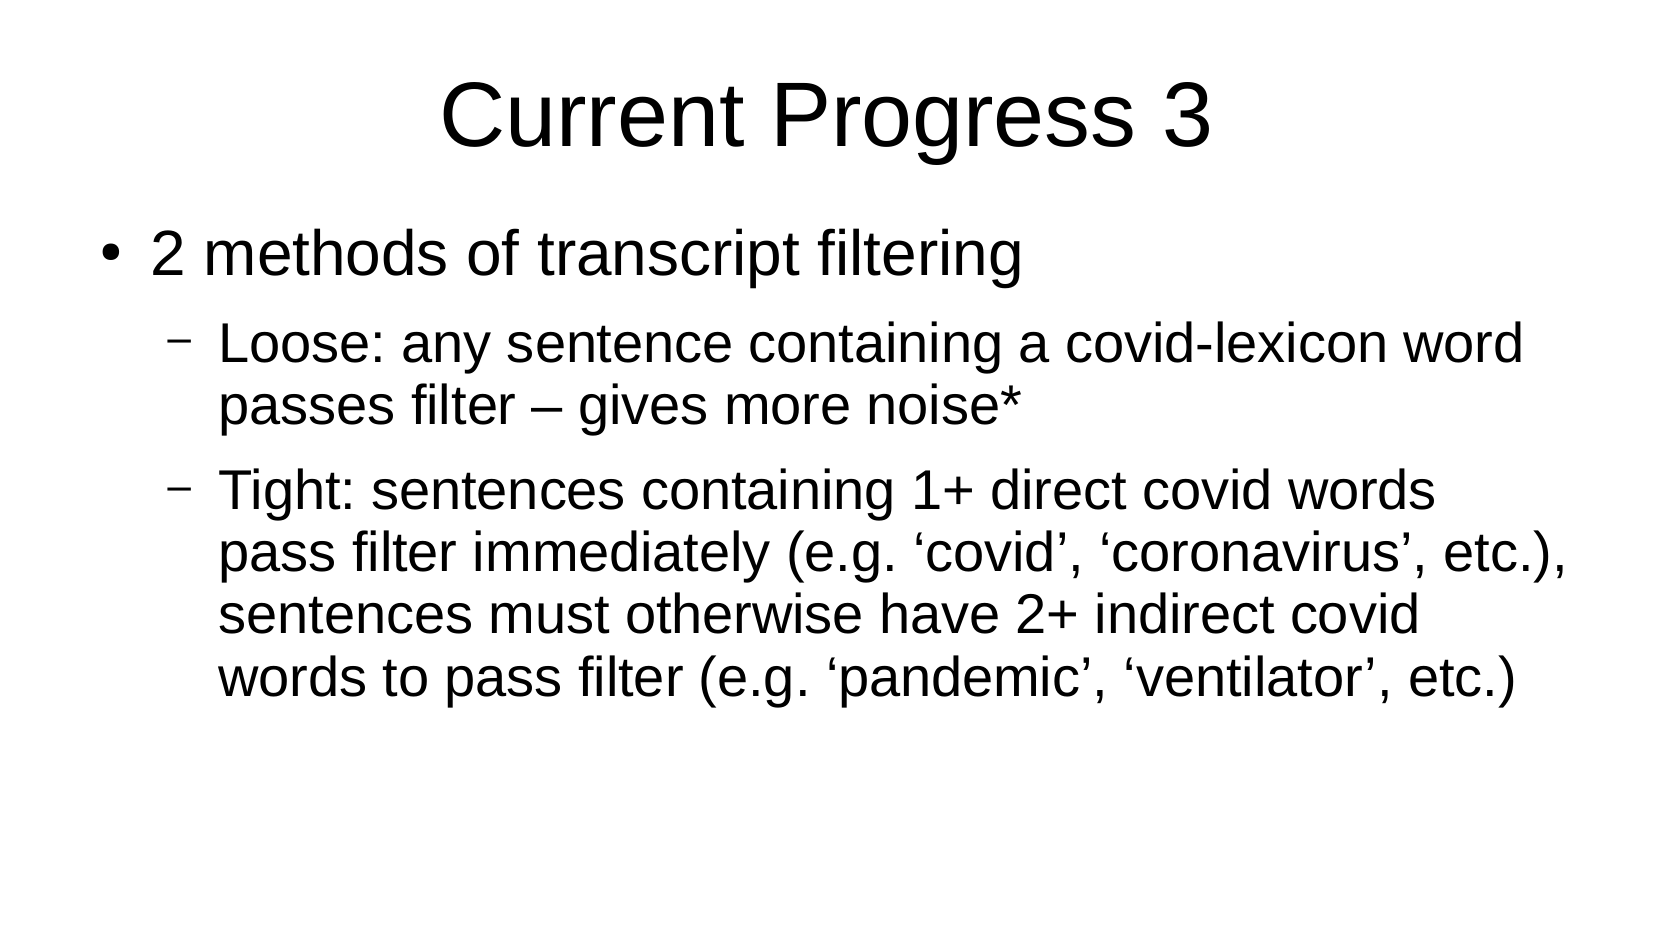

# Current Progress 3
2 methods of transcript filtering
Loose: any sentence containing a covid-lexicon word passes filter – gives more noise*
Tight: sentences containing 1+ direct covid words pass filter immediately (e.g. ‘covid’, ‘coronavirus’, etc.), sentences must otherwise have 2+ indirect covid words to pass filter (e.g. ‘pandemic’, ‘ventilator’, etc.)